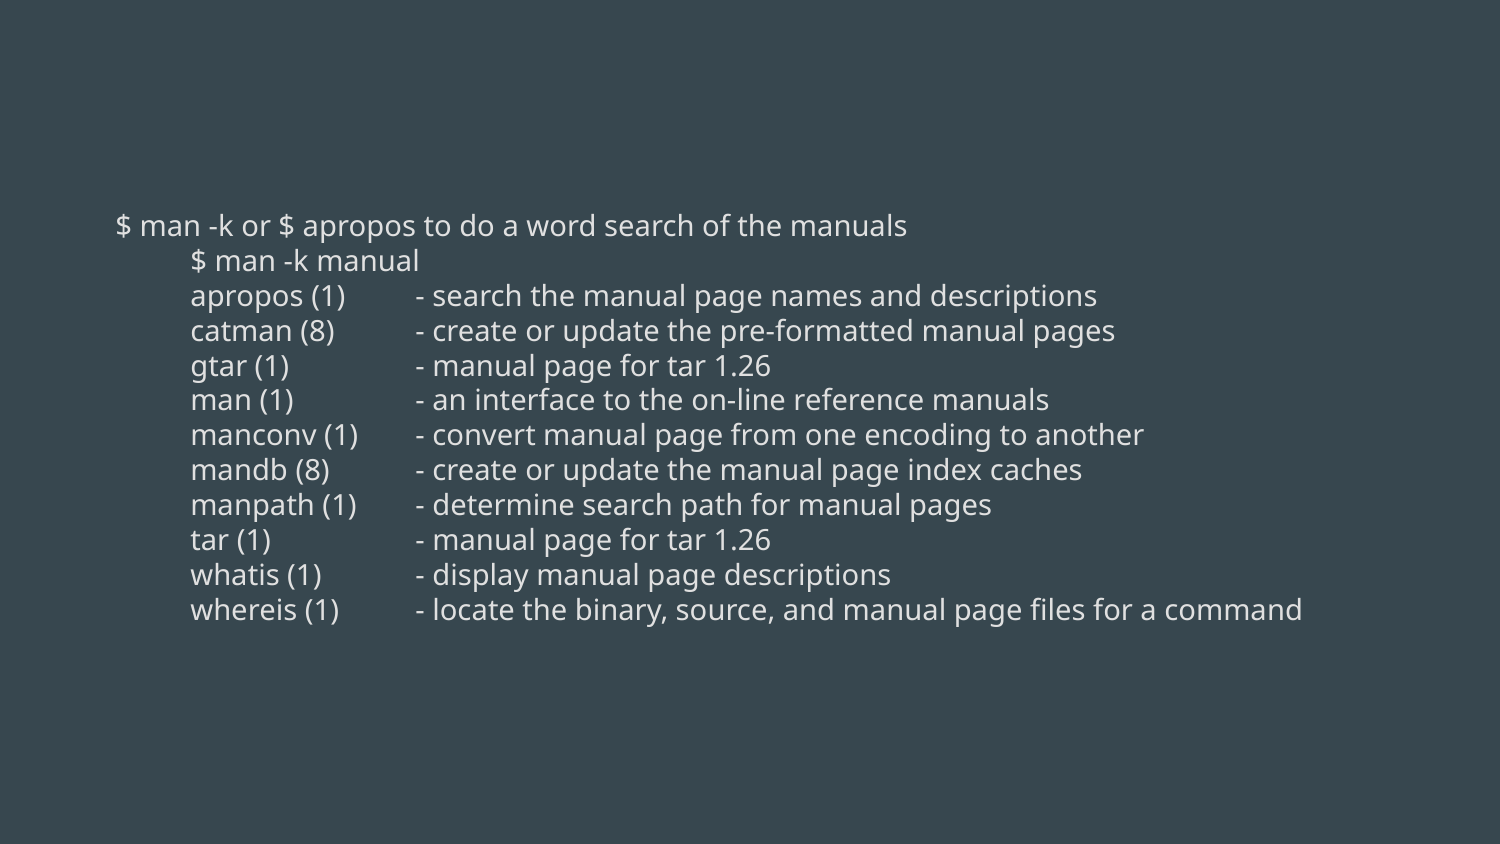

$ man -k or $ apropos to do a word search of the manuals
$ man -k manual
apropos (1) 	- search the manual page names and descriptions
catman (8) 	- create or update the pre-formatted manual pages
gtar (1) 	- manual page for tar 1.26
man (1) 	- an interface to the on-line reference manuals
manconv (1) 	- convert manual page from one encoding to another
mandb (8) 	- create or update the manual page index caches
manpath (1) 	- determine search path for manual pages
tar (1) 	- manual page for tar 1.26
whatis (1) 	- display manual page descriptions
whereis (1) 	- locate the binary, source, and manual page files for a command